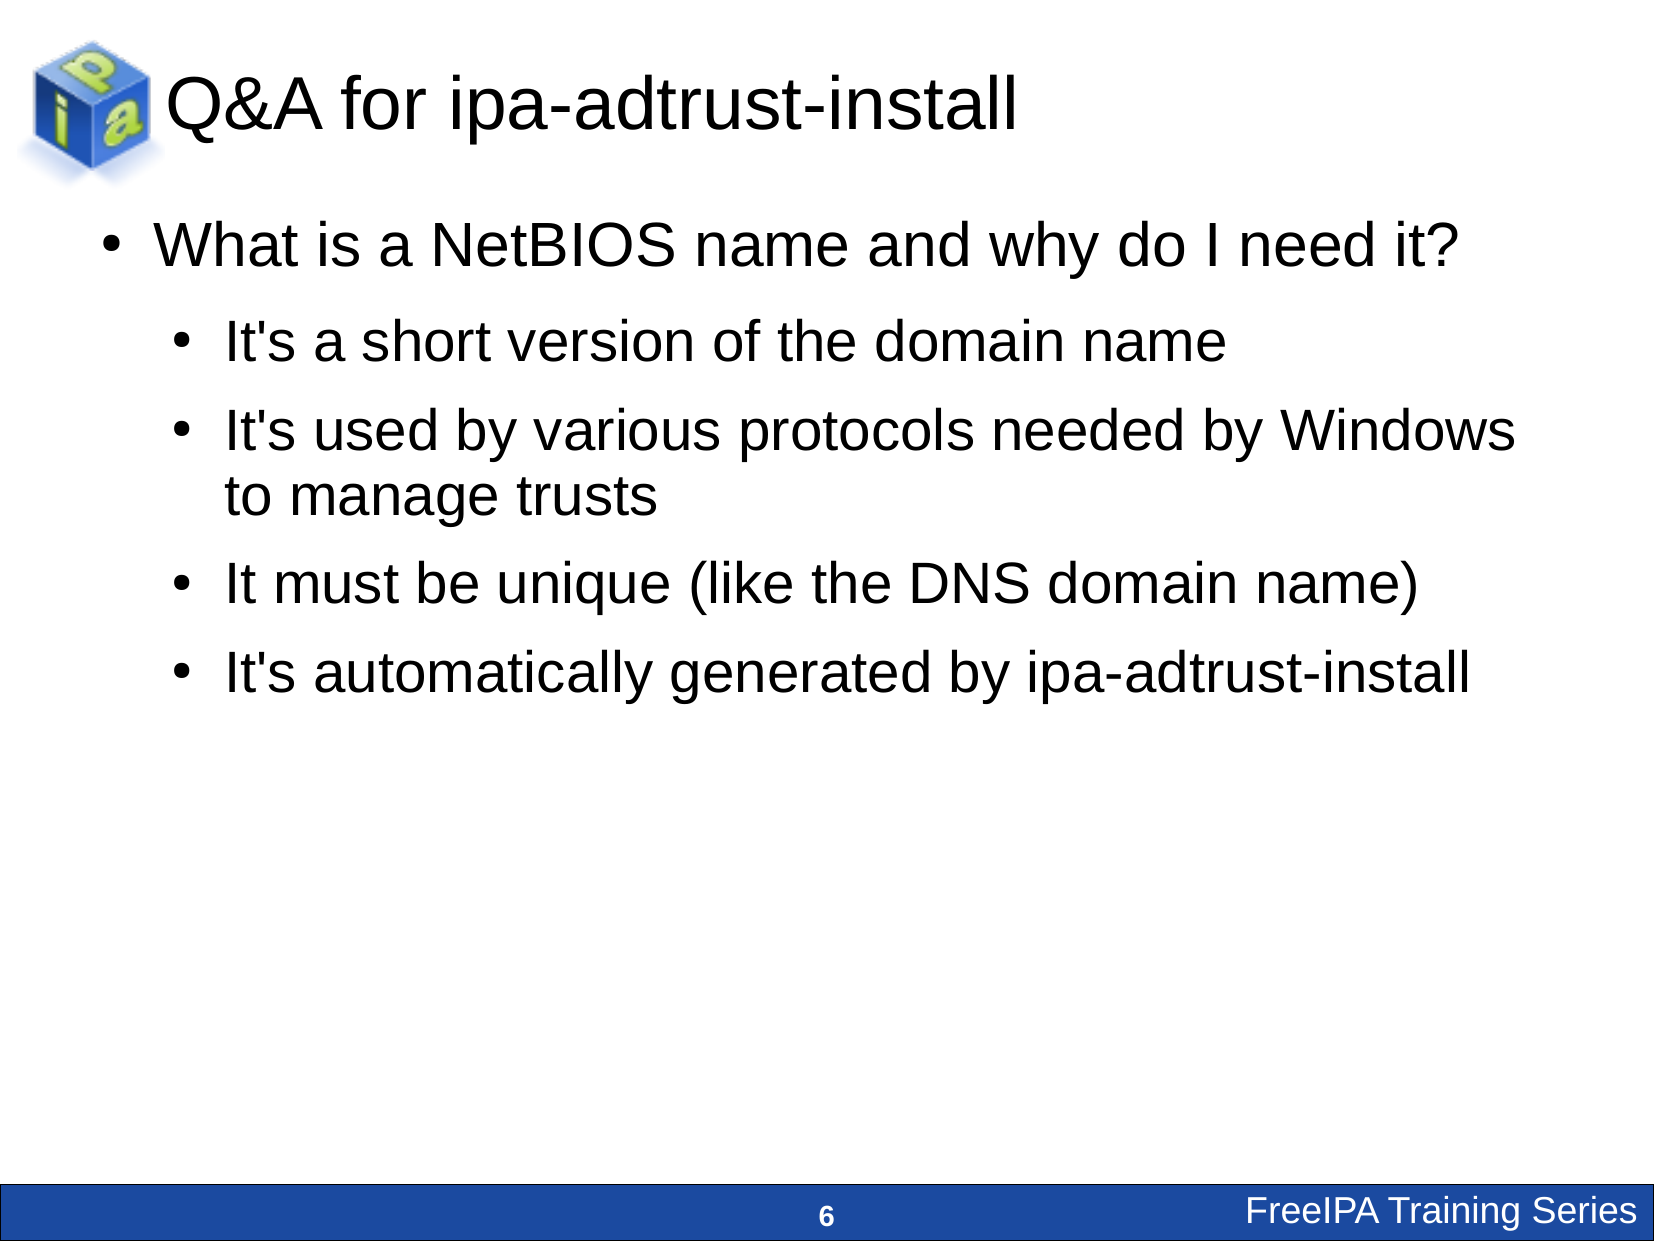

# Q&A for ipa-adtrust-install
What is a NetBIOS name and why do I need it?
It's a short version of the domain name
It's used by various protocols needed by Windows to manage trusts
It must be unique (like the DNS domain name)
It's automatically generated by ipa-adtrust-install
6